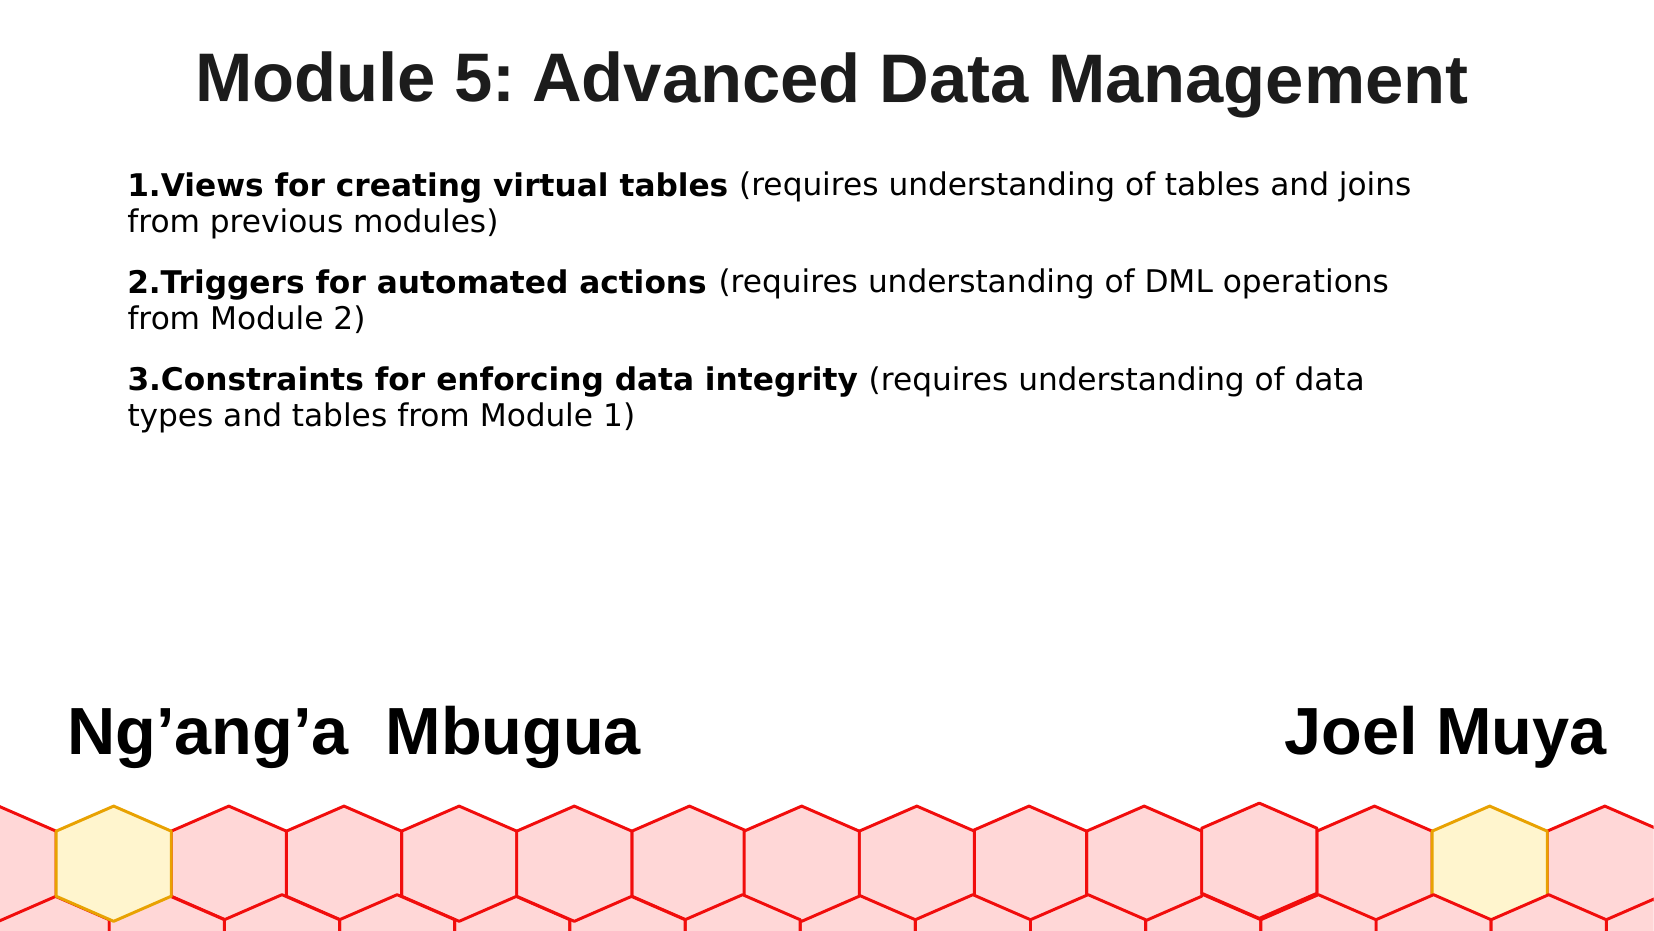

# Module 5: Advanced Data Management
1.Views for creating virtual tables (requires understanding of tables and joins from previous modules)
2.Triggers for automated actions (requires understanding of DML operations from Module 2)
3.Constraints for enforcing data integrity (requires understanding of data types and tables from Module 1)
Ng’ang’a Mbugua
Joel Muya